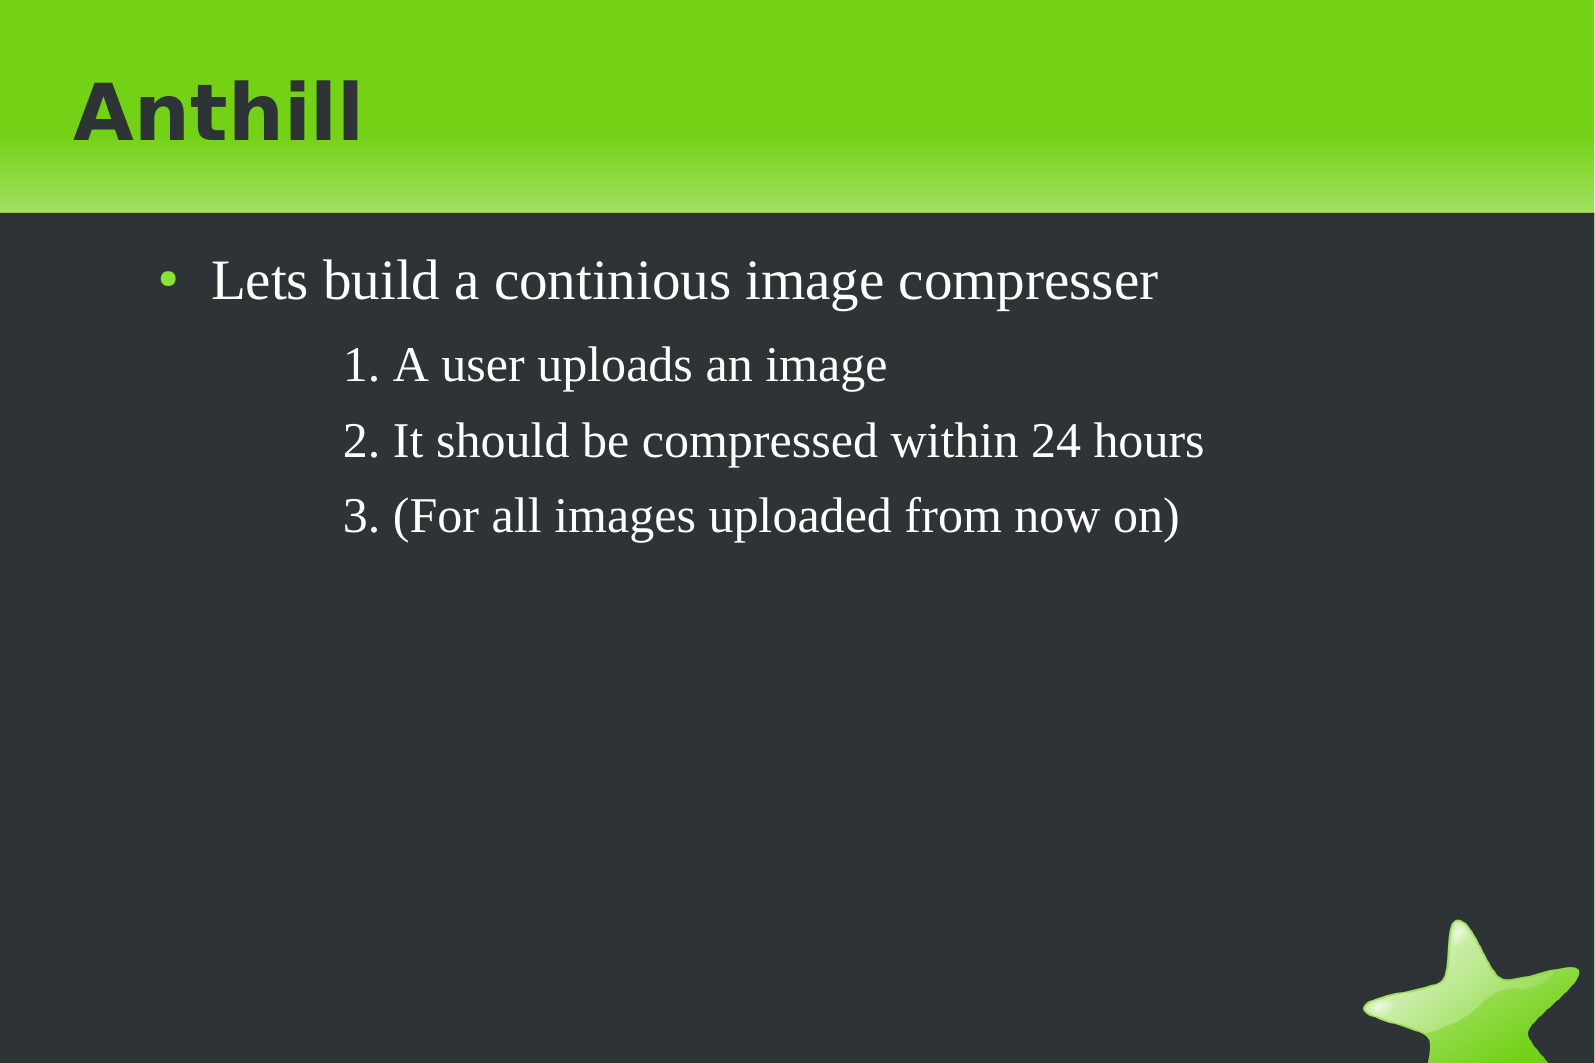

# Anthill
Lets build a continious image compresser
1. A user uploads an image
2. It should be compressed within 24 hours
3. (For all images uploaded from now on)